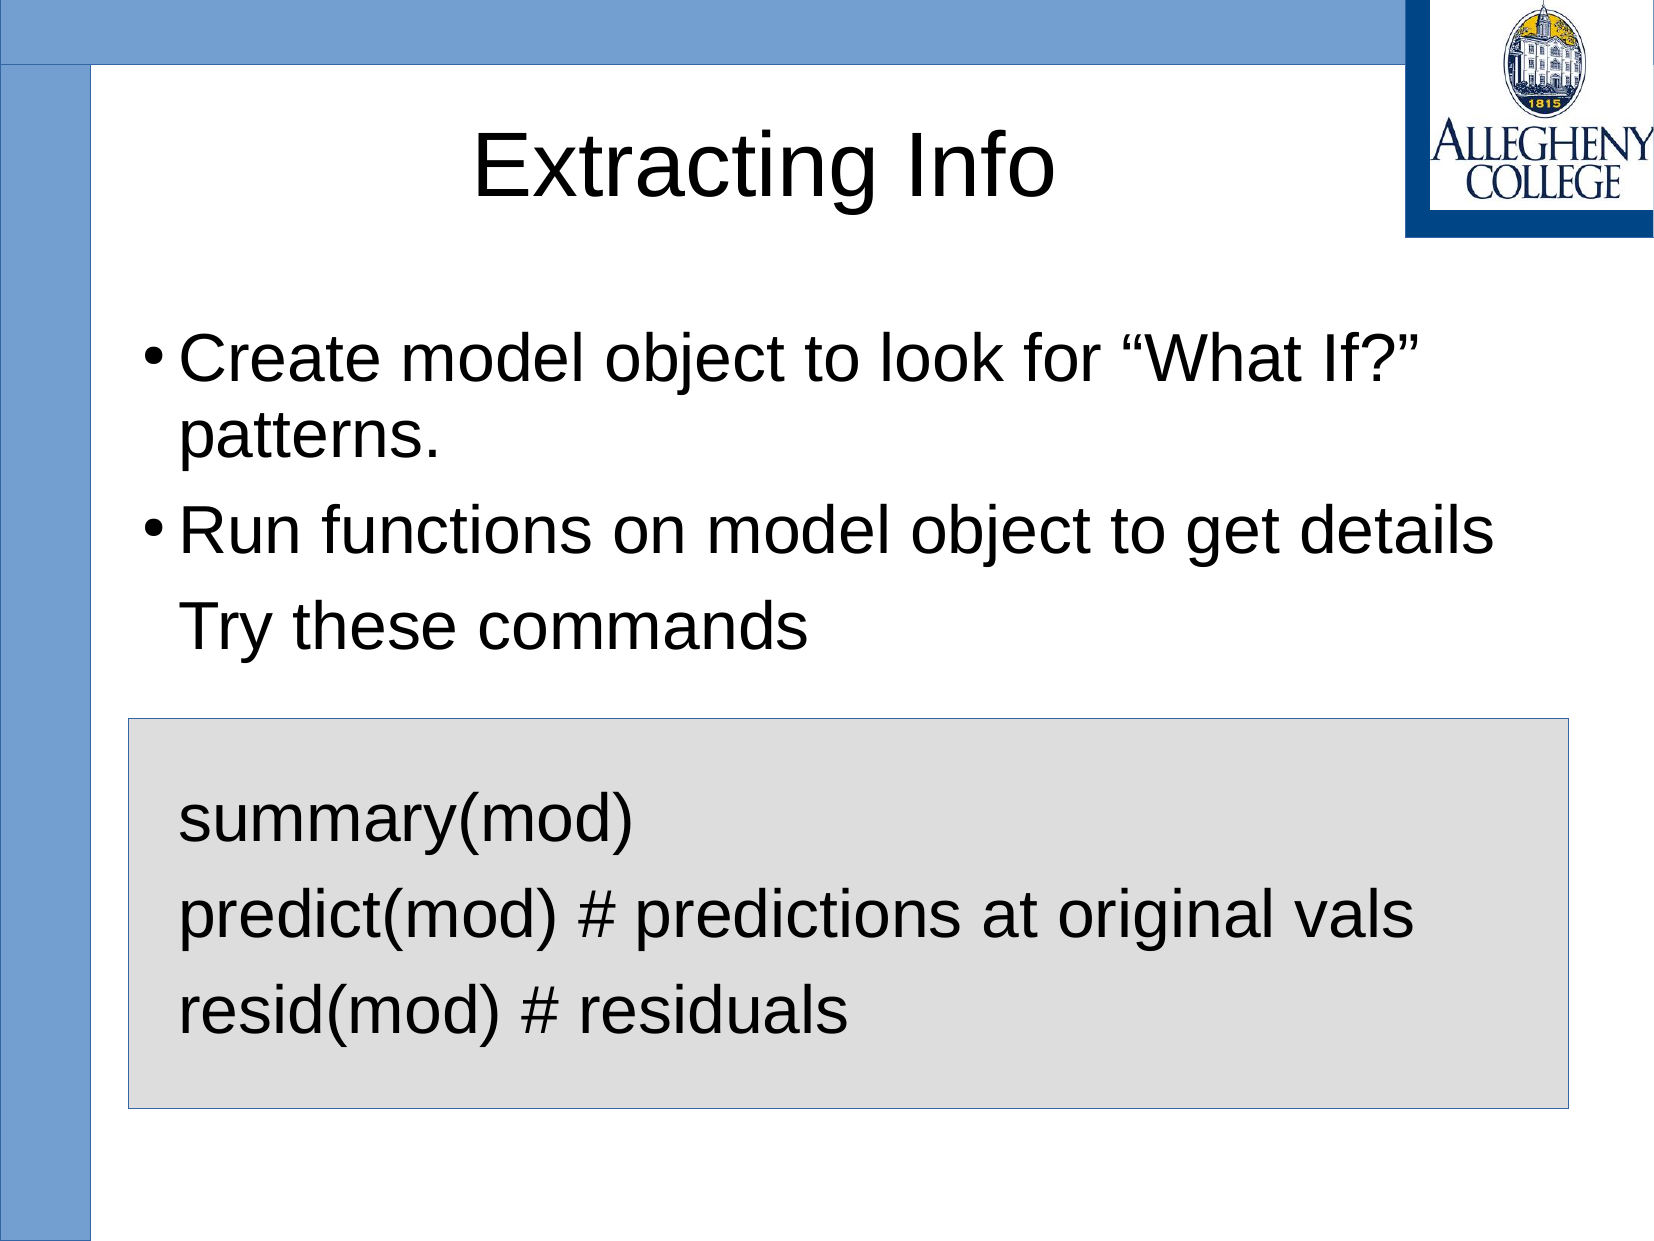

# Extracting Info
Create model object to look for “What If?” patterns.
Run functions on model object to get details
Try these commands
summary(mod)
predict(mod) # predictions at original vals
resid(mod) # residuals